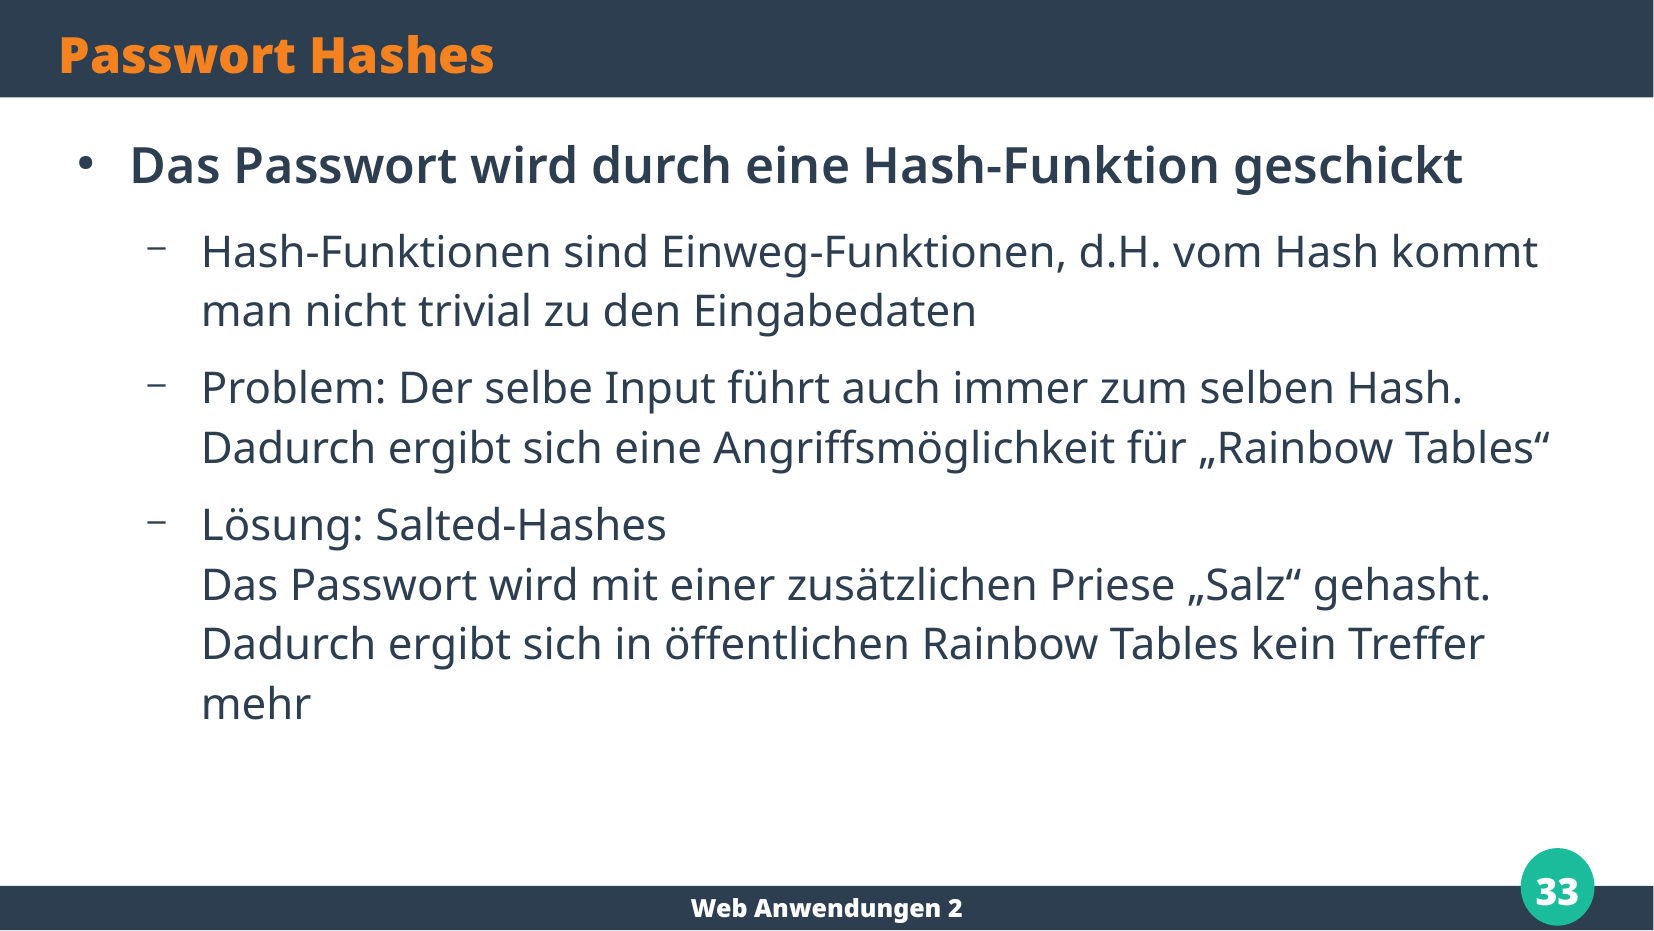

# Passwort Hashes
Das Passwort wird durch eine Hash-Funktion geschickt
Hash-Funktionen sind Einweg-Funktionen, d.H. vom Hash kommt man nicht trivial zu den Eingabedaten
Problem: Der selbe Input führt auch immer zum selben Hash. Dadurch ergibt sich eine Angriffsmöglichkeit für „Rainbow Tables“
Lösung: Salted-Hashes
Das Passwort wird mit einer zusätzlichen Priese „Salz“ gehasht. Dadurch ergibt sich in öffentlichen Rainbow Tables kein Treffer mehr
33